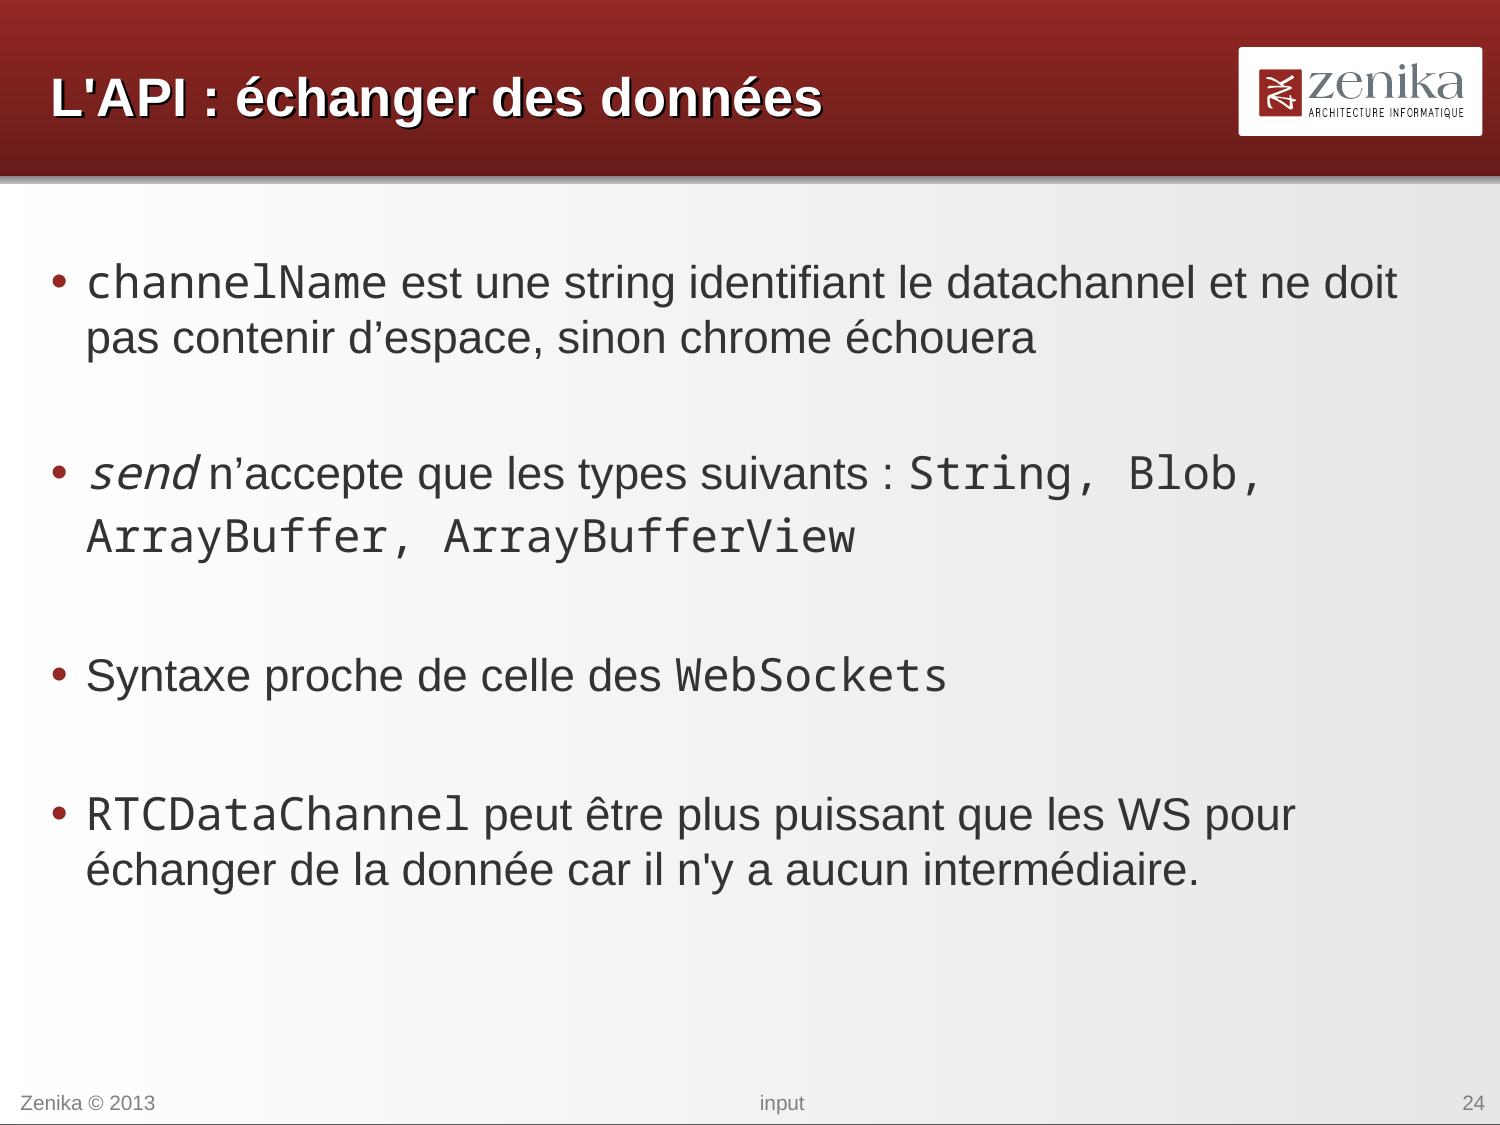

# L'API : échanger des données
channelName est une string identifiant le datachannel et ne doit pas contenir d’espace, sinon chrome échouera
send n’accepte que les types suivants : String, Blob, ArrayBuffer, ArrayBufferView
Syntaxe proche de celle des WebSockets
RTCDataChannel peut être plus puissant que les WS pour échanger de la donnée car il n'y a aucun intermédiaire.